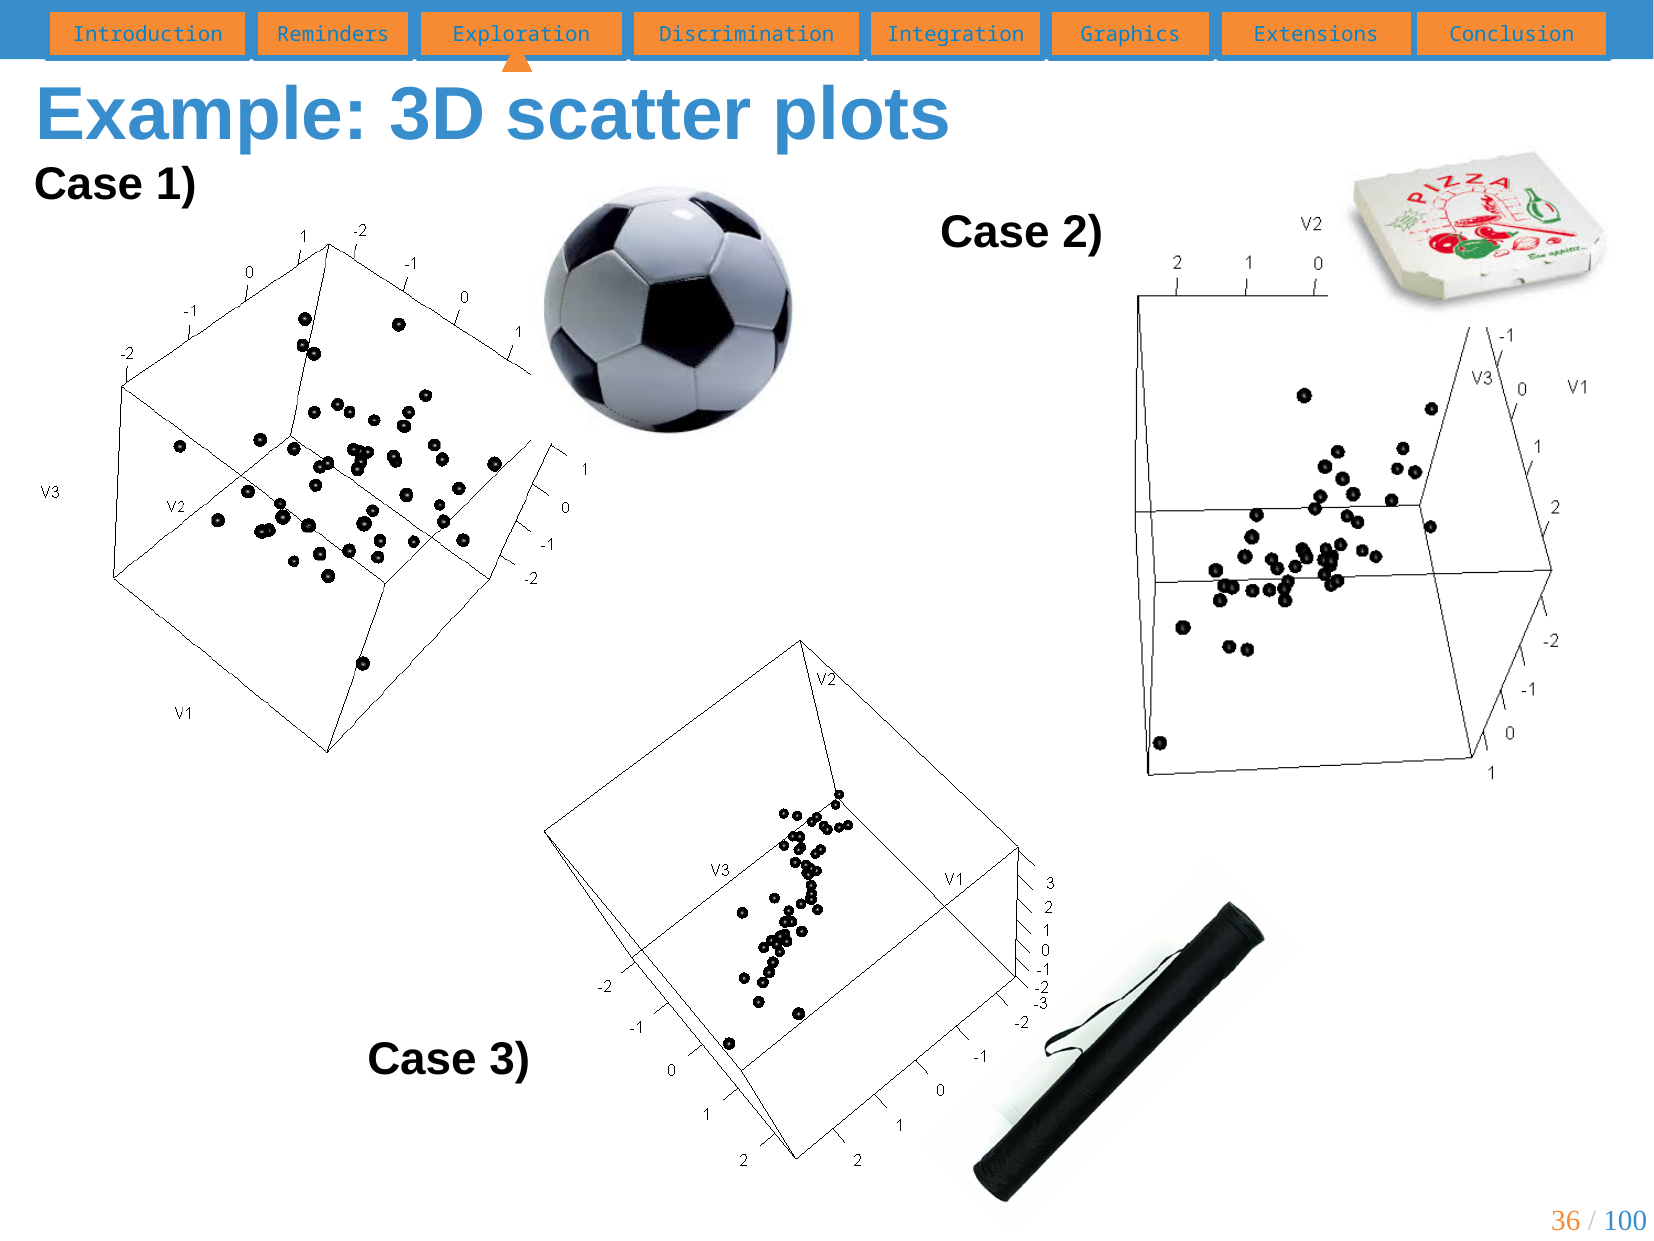

# Example: 3D scatter plots
Case 1)
Case 2)
Case 3)
36